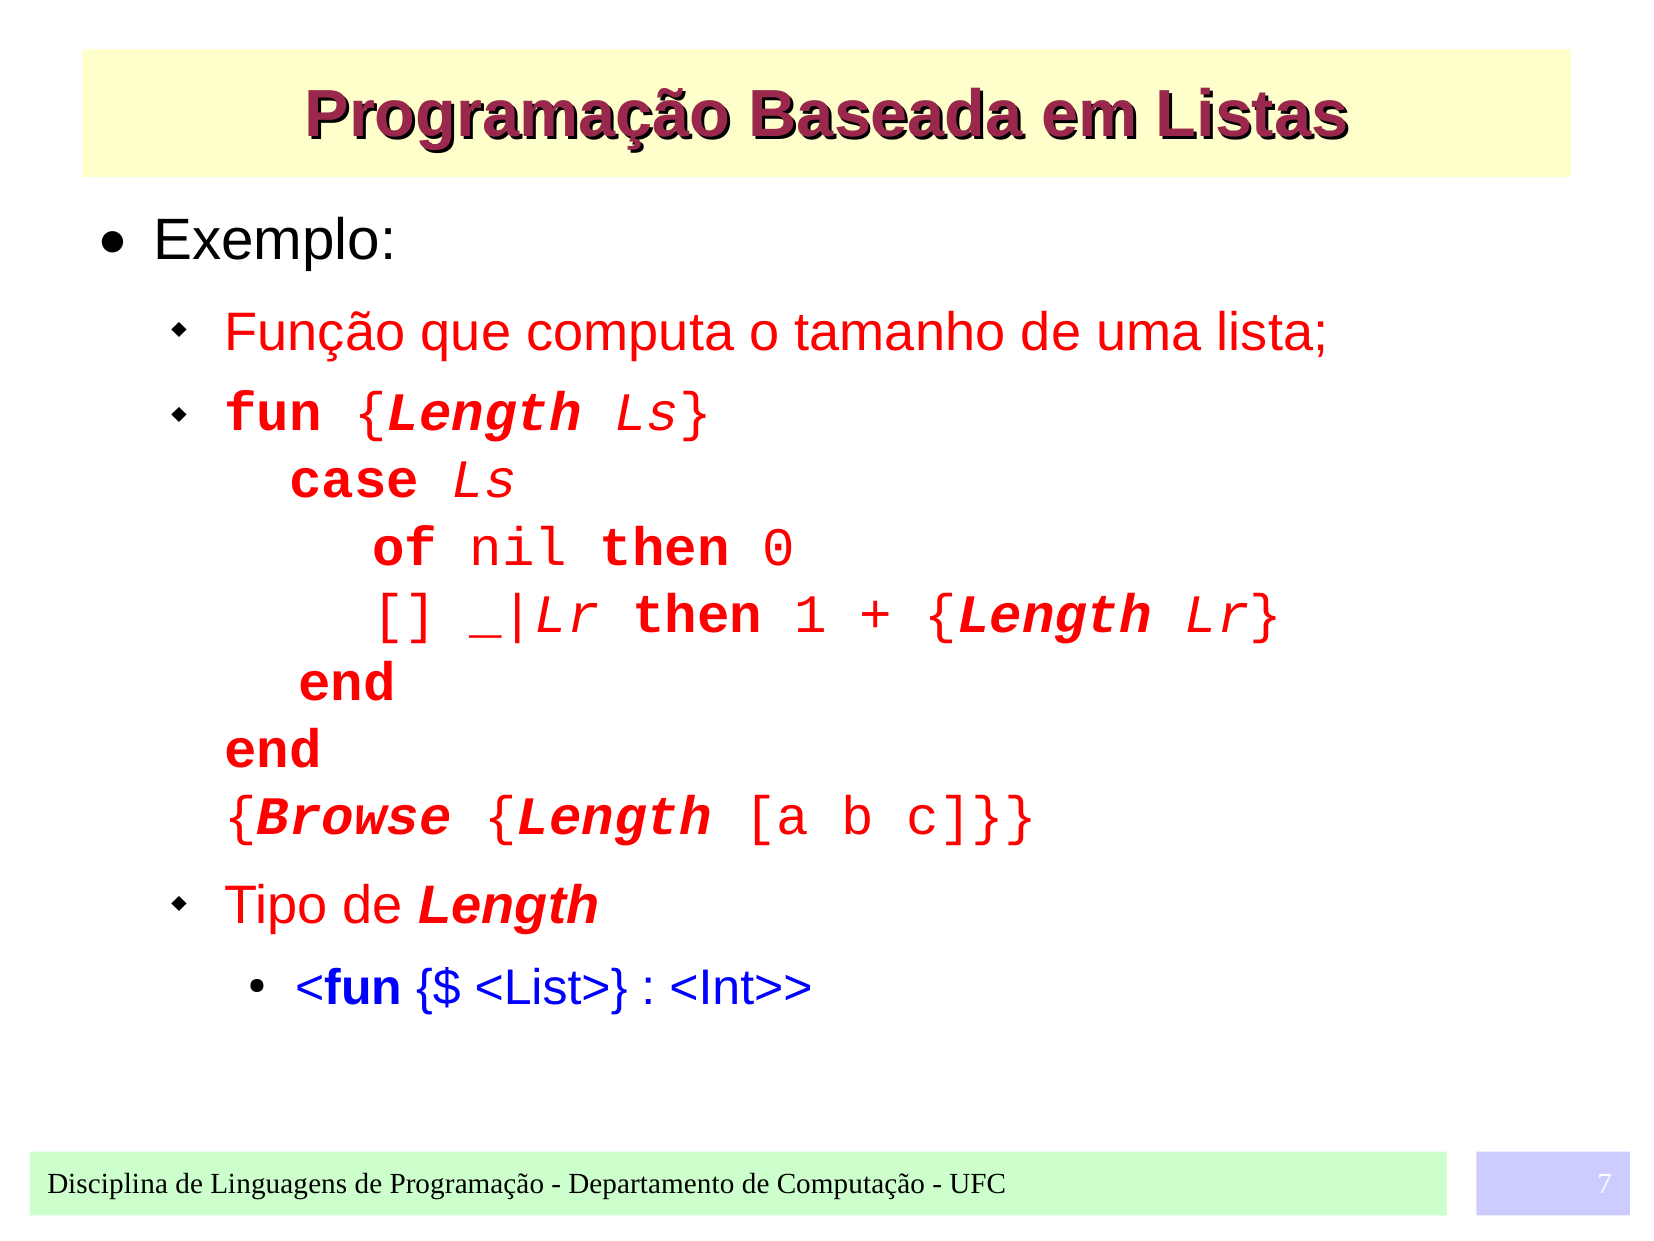

# Programação Baseada em Listas
Exemplo:
Função que computa o tamanho de uma lista;
fun {Length Ls}
 case Ls
		of nil then 0
		[] _|Lr then 1 + {Length Lr}
	end
end
{Browse {Length [a b c]}}
Tipo de Length
<fun {$ <List>} : <Int>>
Disciplina de Linguagens de Programação - Departamento de Computação - UFC
7